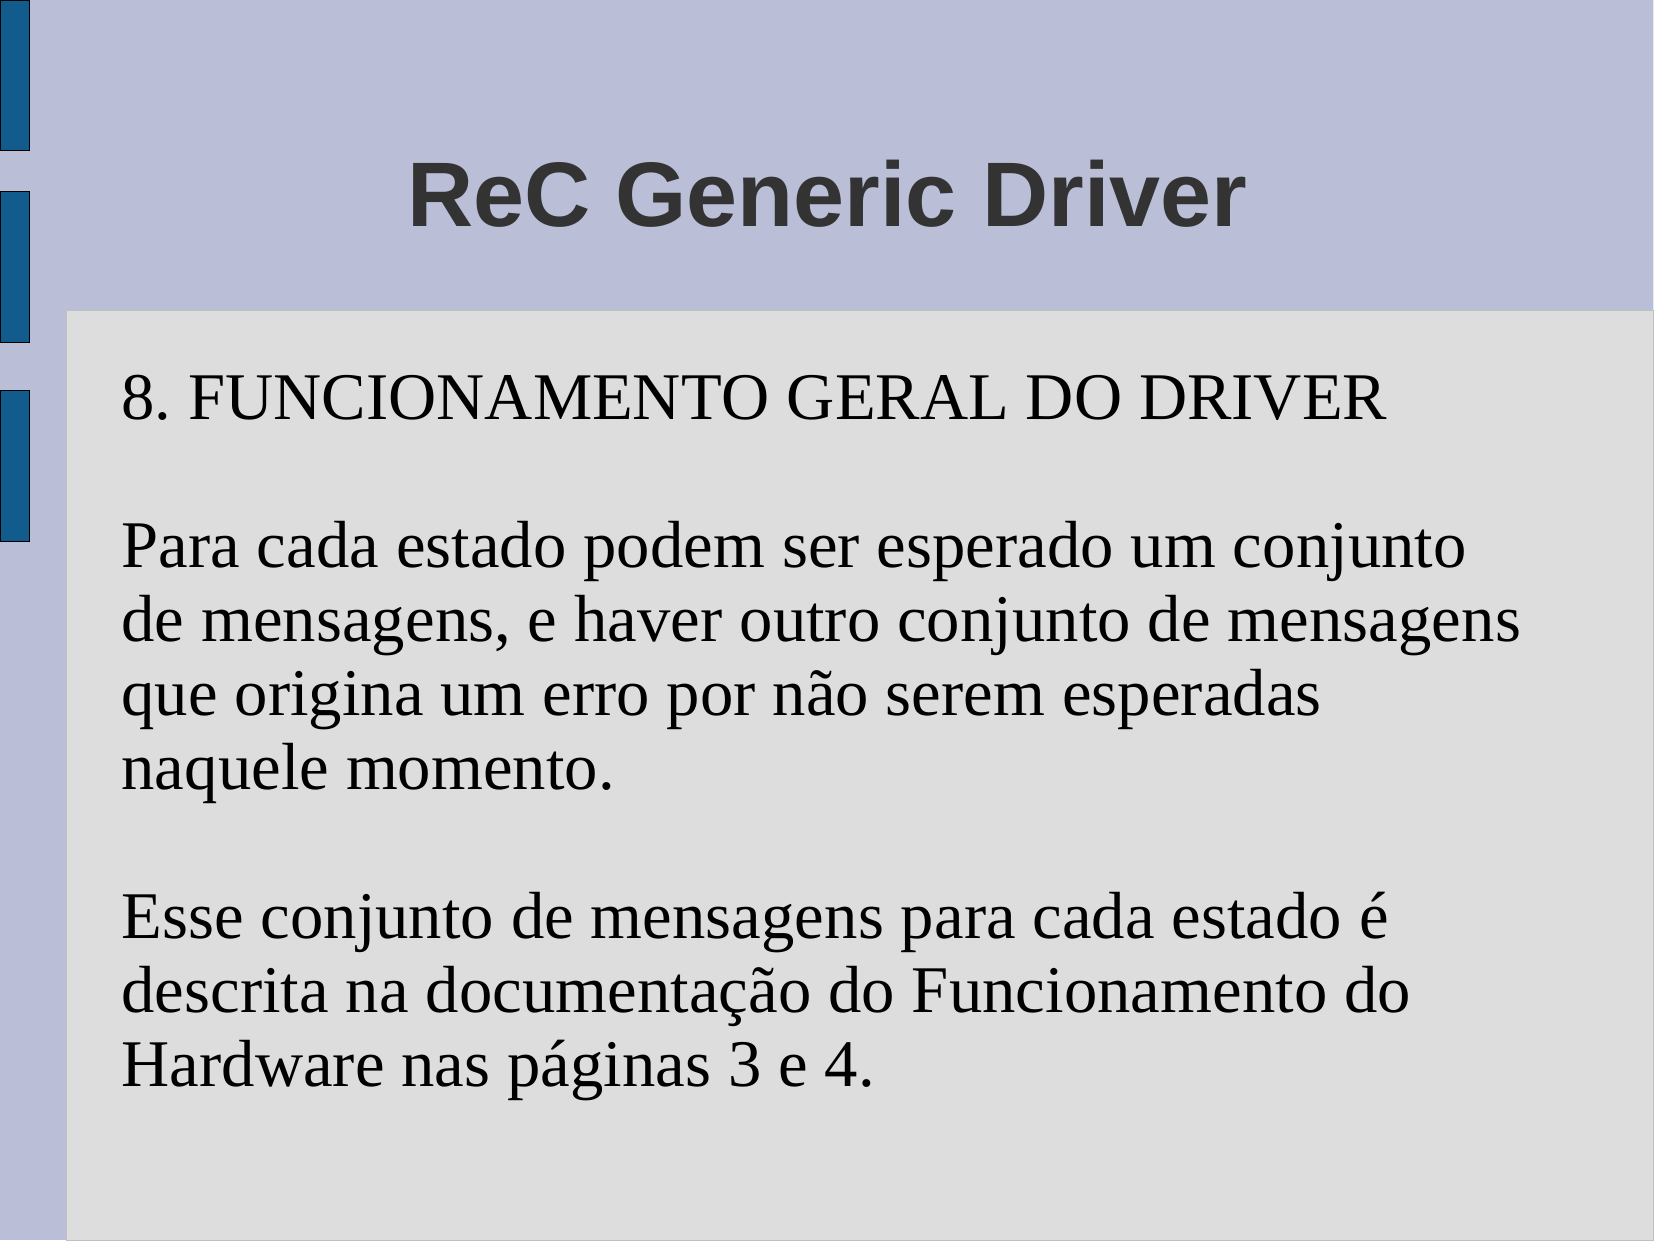

# ReC Generic Driver
8. FUNCIONAMENTO GERAL DO DRIVER
Para cada estado podem ser esperado um conjunto de mensagens, e haver outro conjunto de mensagens que origina um erro por não serem esperadas naquele momento.
Esse conjunto de mensagens para cada estado é descrita na documentação do Funcionamento do Hardware nas páginas 3 e 4.